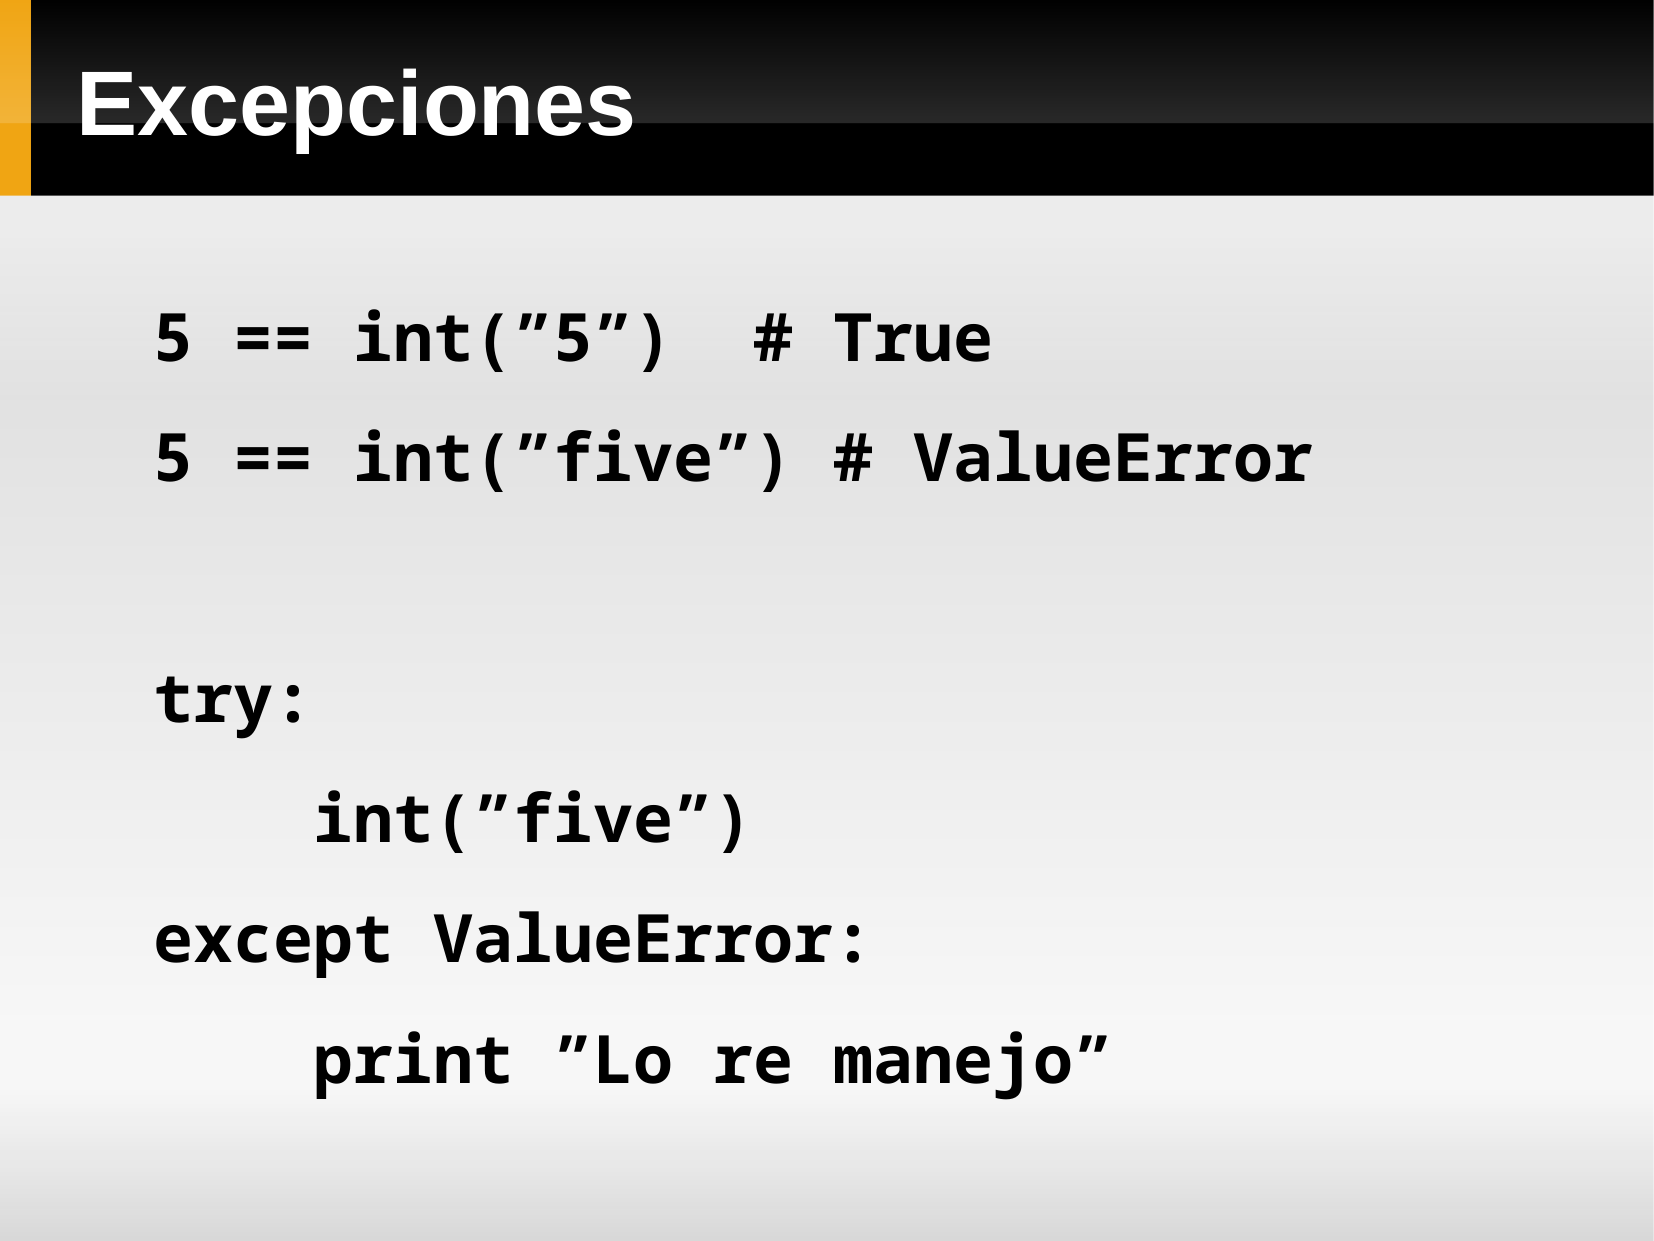

# Excepciones
5 == int(”5”) # True
5 == int(”five”) # ValueError
try:
 int(”five”)
except ValueError:
 print ”Lo re manejo”